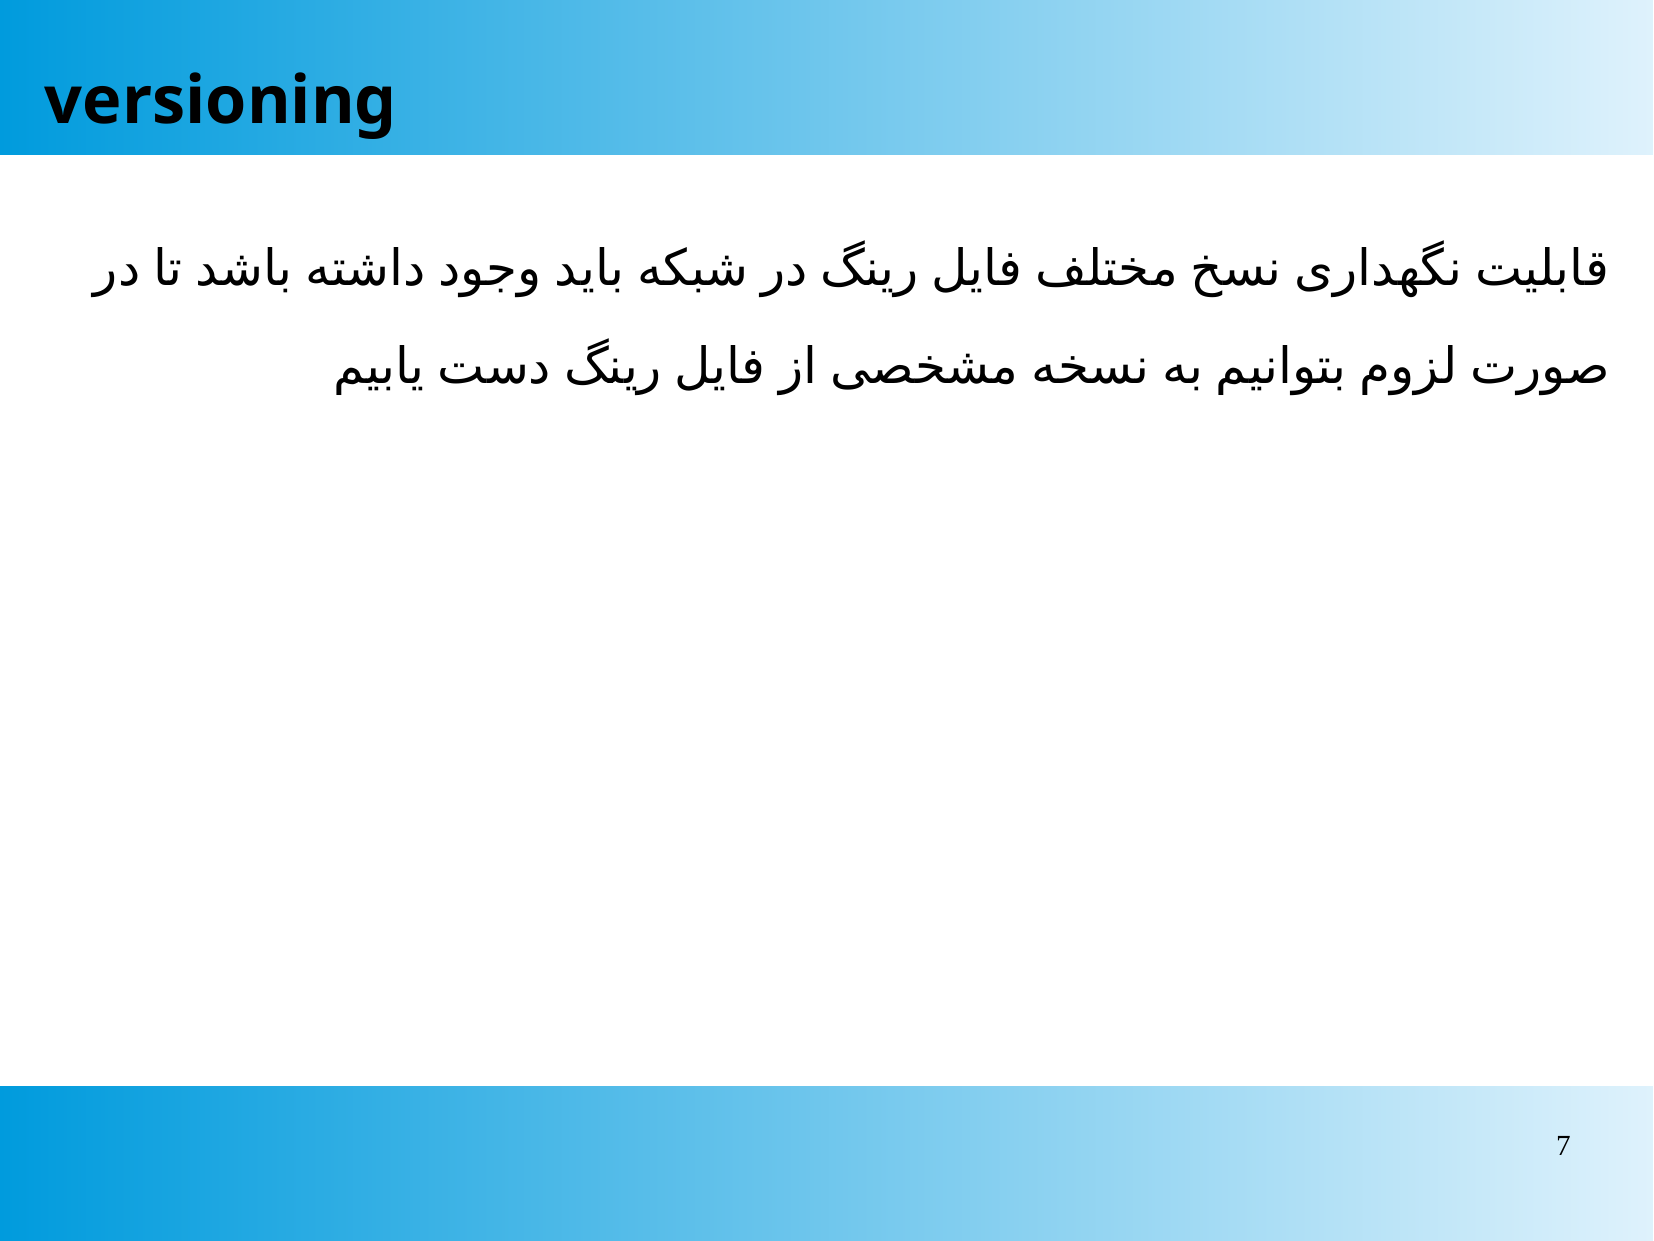

versioning
قابلیت نگهداری نسخ مختلف فایل رینگ در شبکه باید وجود داشته باشد تا در صورت لزوم بتوانیم به نسخه مشخصی از فایل رینگ دست یابیم
7